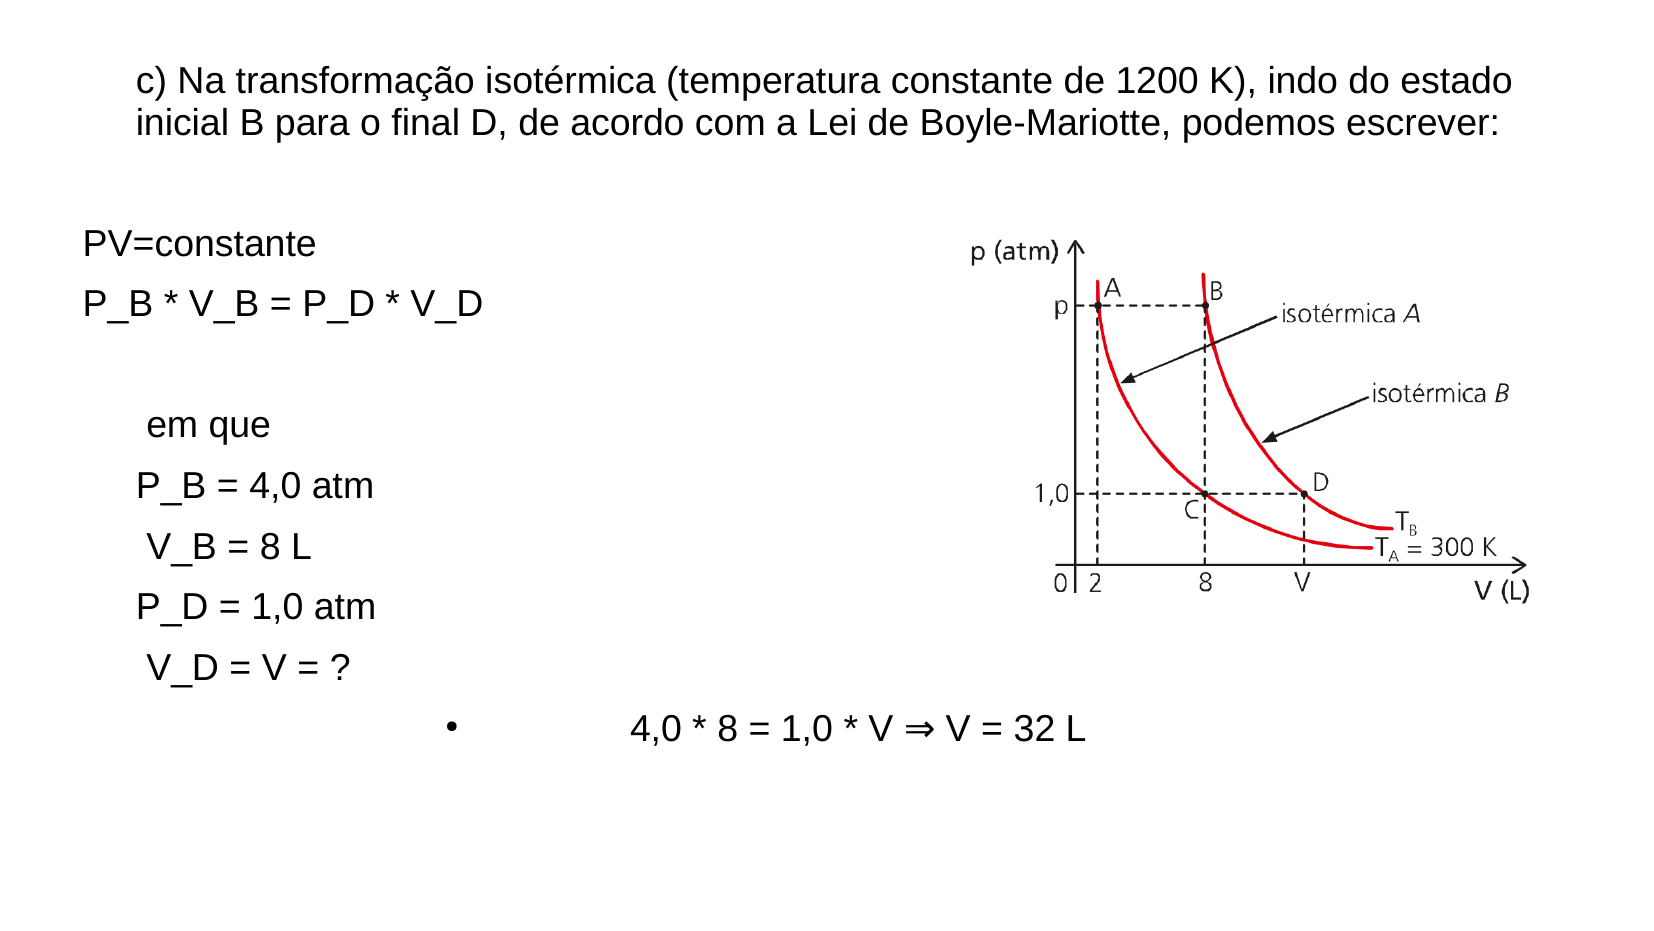

# c) Na transformação isotérmica (temperatura constante de 1200 K), indo do estado inicial B para o final D, de acordo com a Lei de Boyle-Mariotte, podemos escrever:
PV=constante
P_B * V_B = P_D * V_D
 em que
P_B = 4,0 atm
 V_B = 8 L
P_D = 1,0 atm
 V_D = V = ?
 4,0 * 8 = 1,0 * V ⇒ V = 32 L